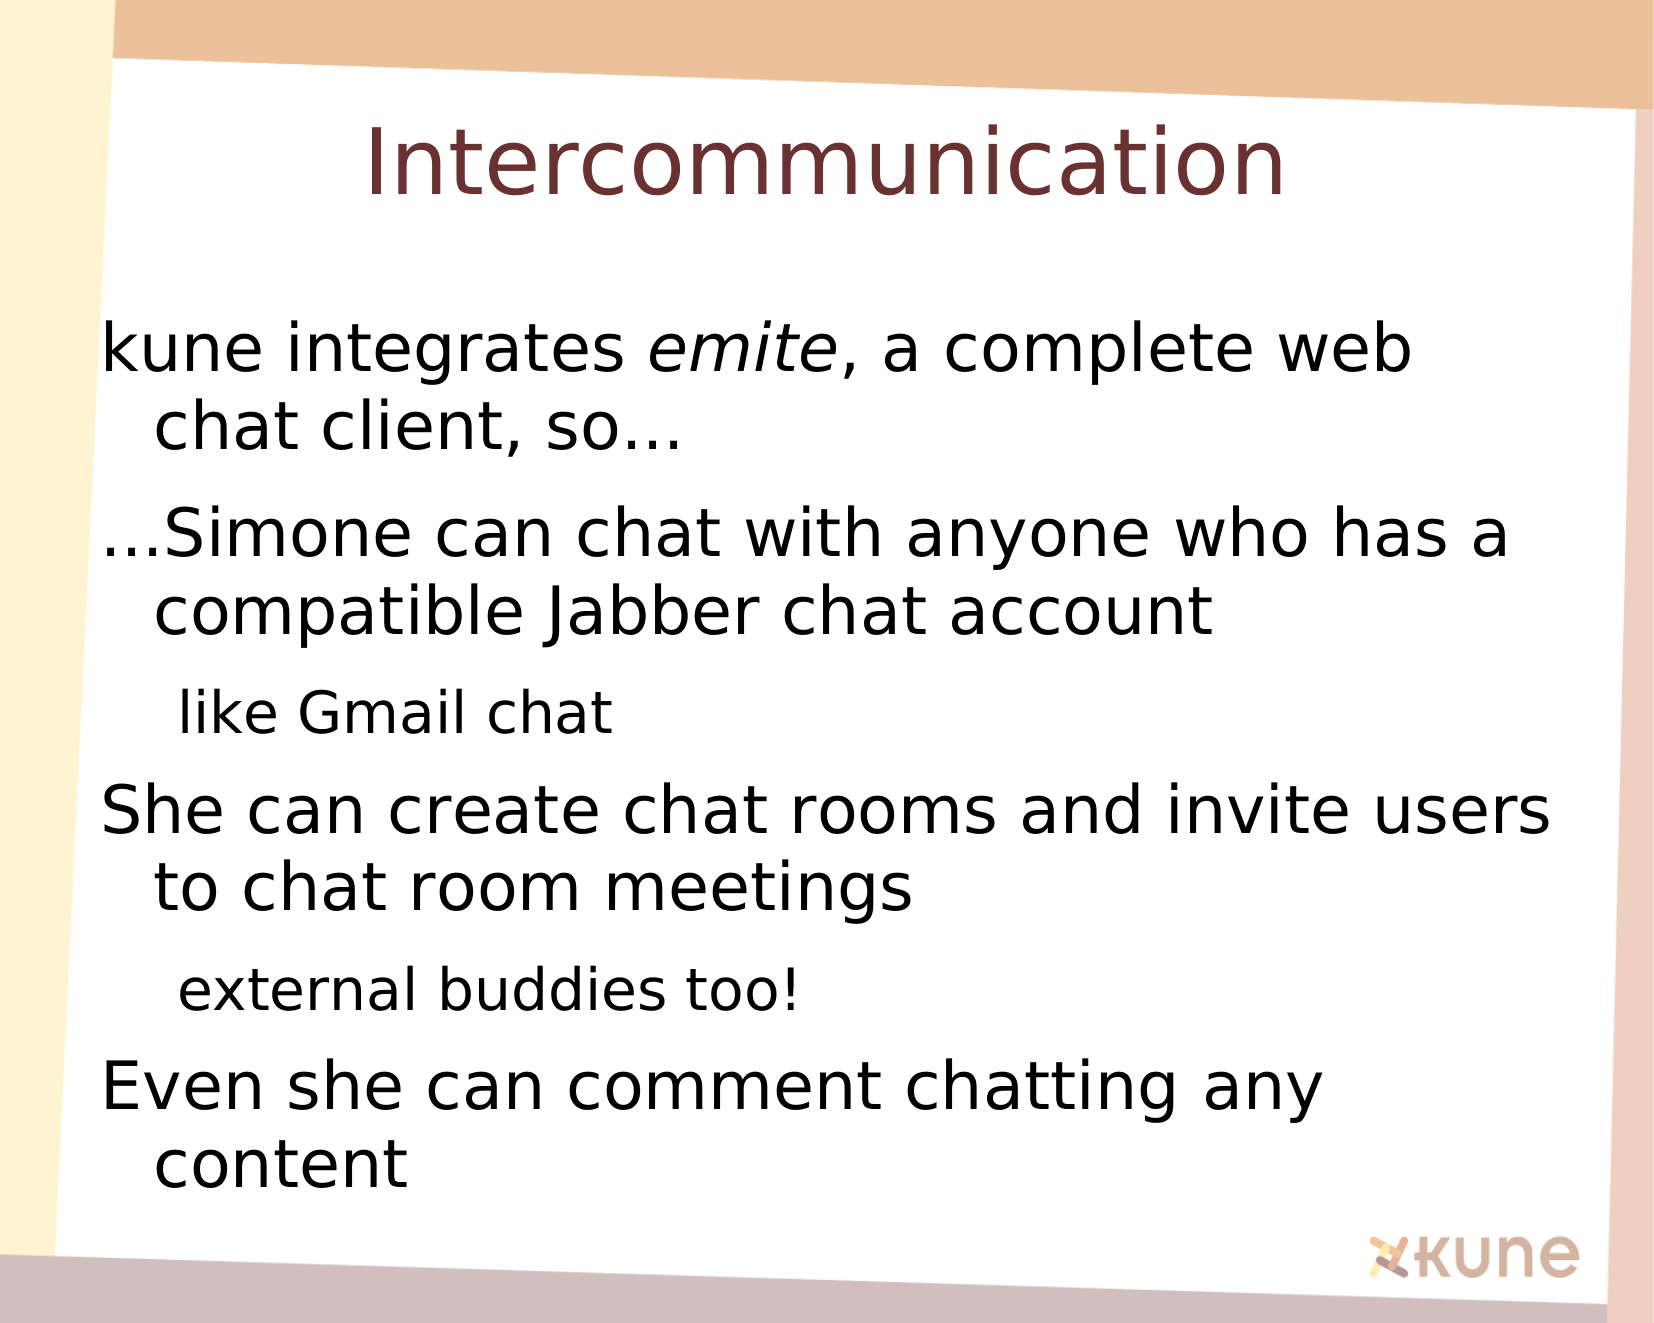

# Intercommunication
kune integrates emite, a complete web chat client, so...
...Simone can chat with anyone who has a compatible Jabber chat account
like Gmail chat
She can create chat rooms and invite users to chat room meetings
external buddies too!
Even she can comment chatting any content